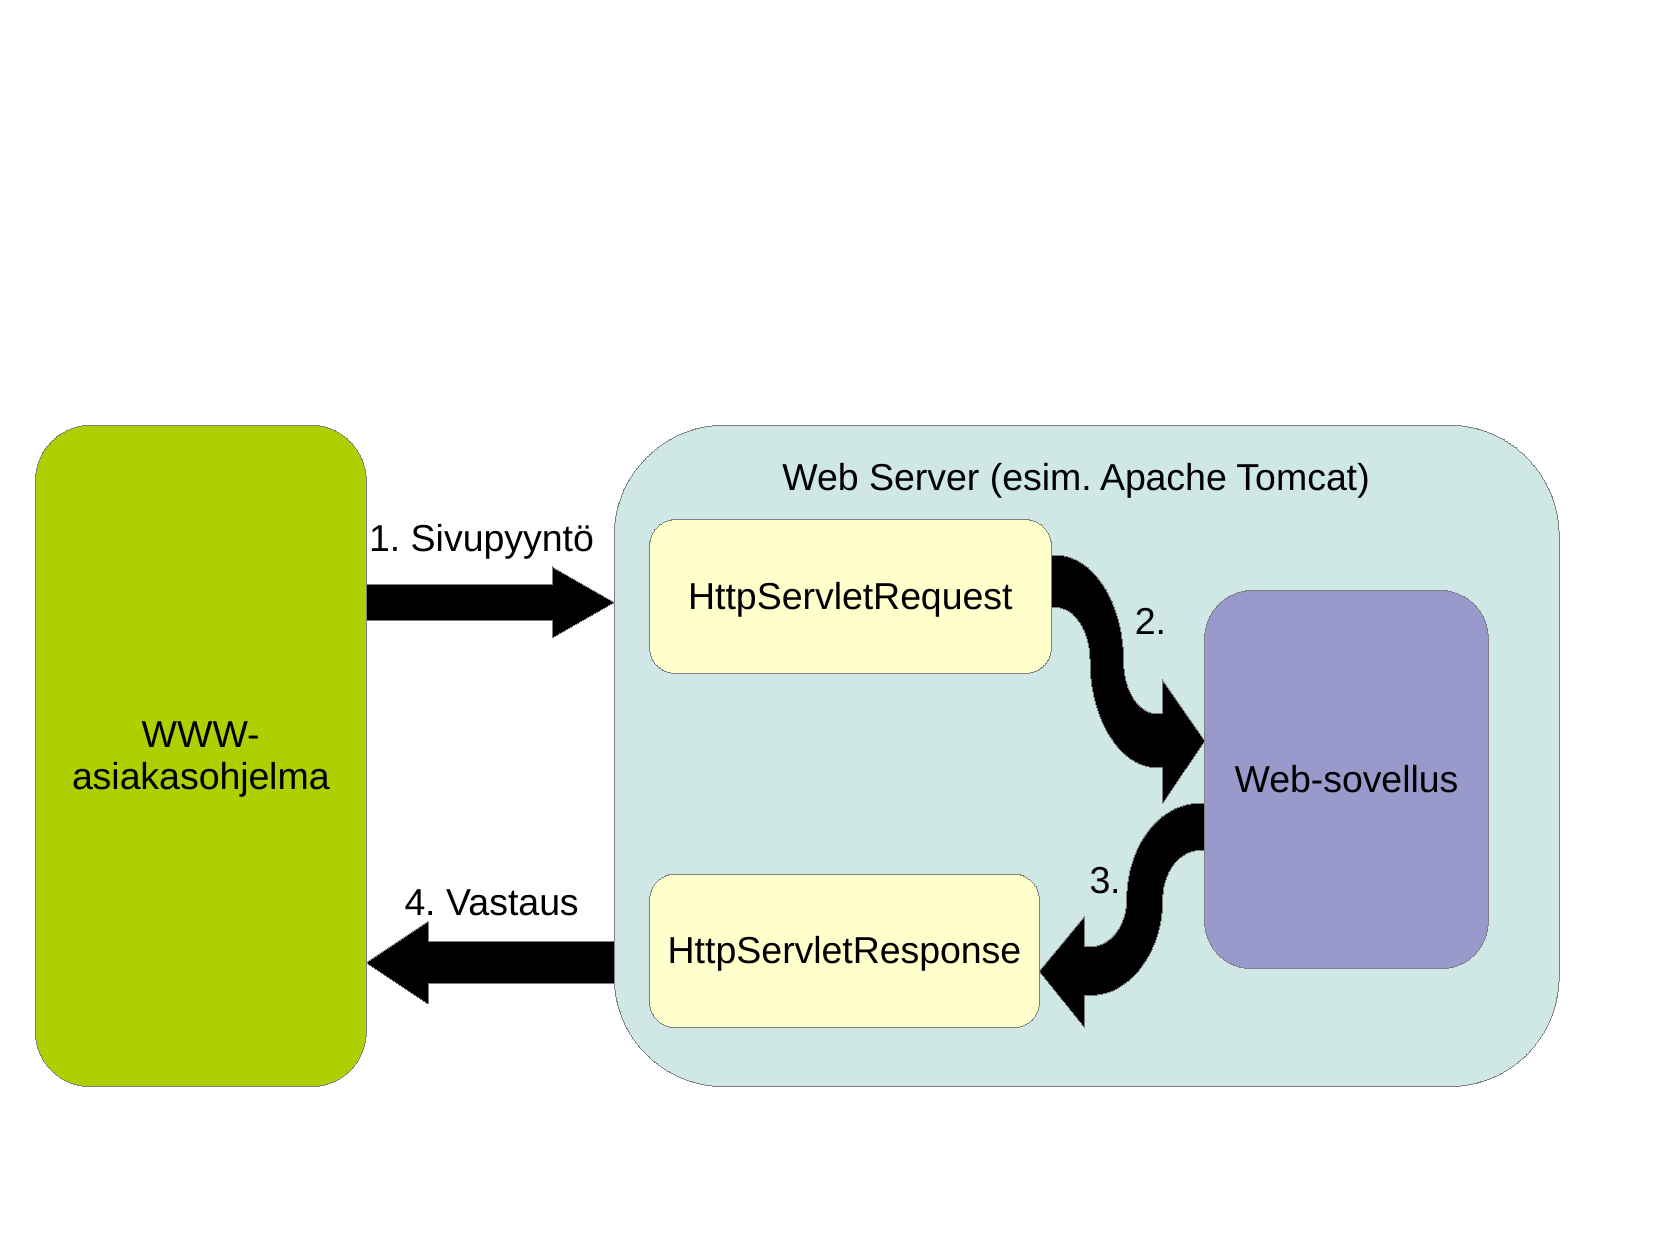

WWW-
asiakasohjelma
Web Server (esim. Apache Tomcat)
1. Sivupyyntö
HttpServletRequest
Web-sovellus
2.
3.
4. Vastaus
HttpServletResponse